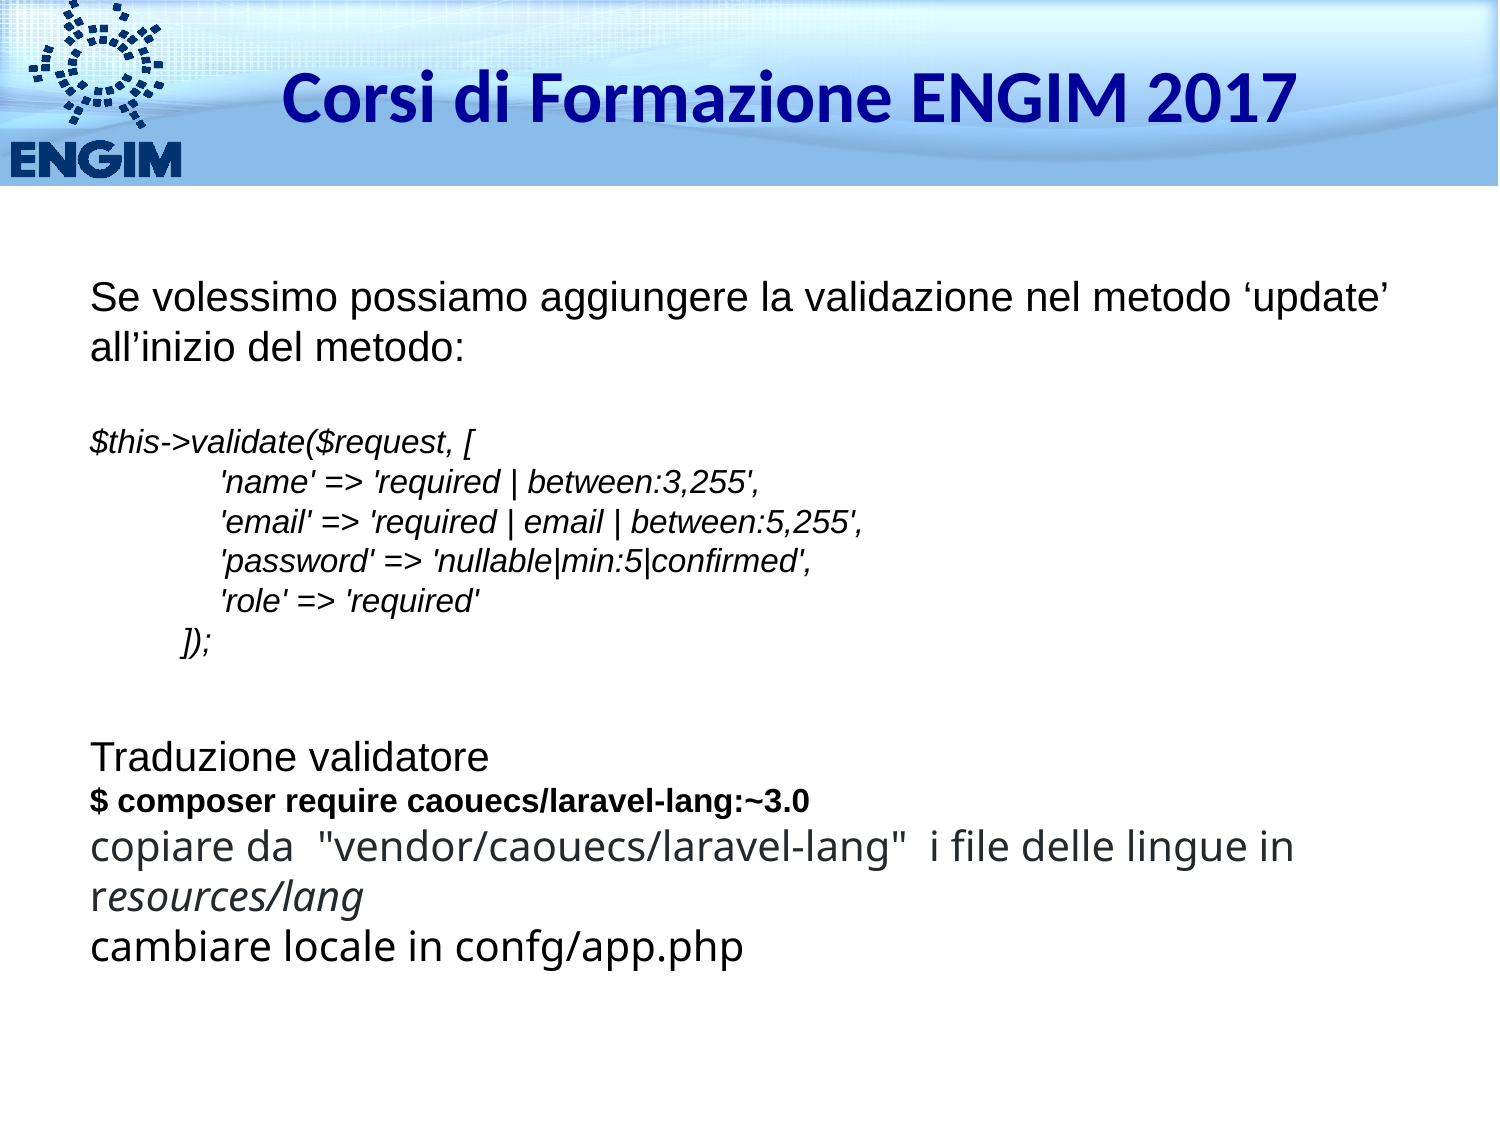

Corsi di Formazione ENGIM 2017
Se volessimo possiamo aggiungere la validazione nel metodo ‘update’
all’inizio del metodo:
$this->validate($request, [
 'name' => 'required | between:3,255',
 'email' => 'required | email | between:5,255',
 'password' => 'nullable|min:5|confirmed',
 'role' => 'required'
 ]);
Traduzione validatore
$ composer require caouecs/laravel-lang:~3.0
copiare da  "vendor/caouecs/laravel-lang"  i file delle lingue in resources/lang
cambiare locale in confg/app.php